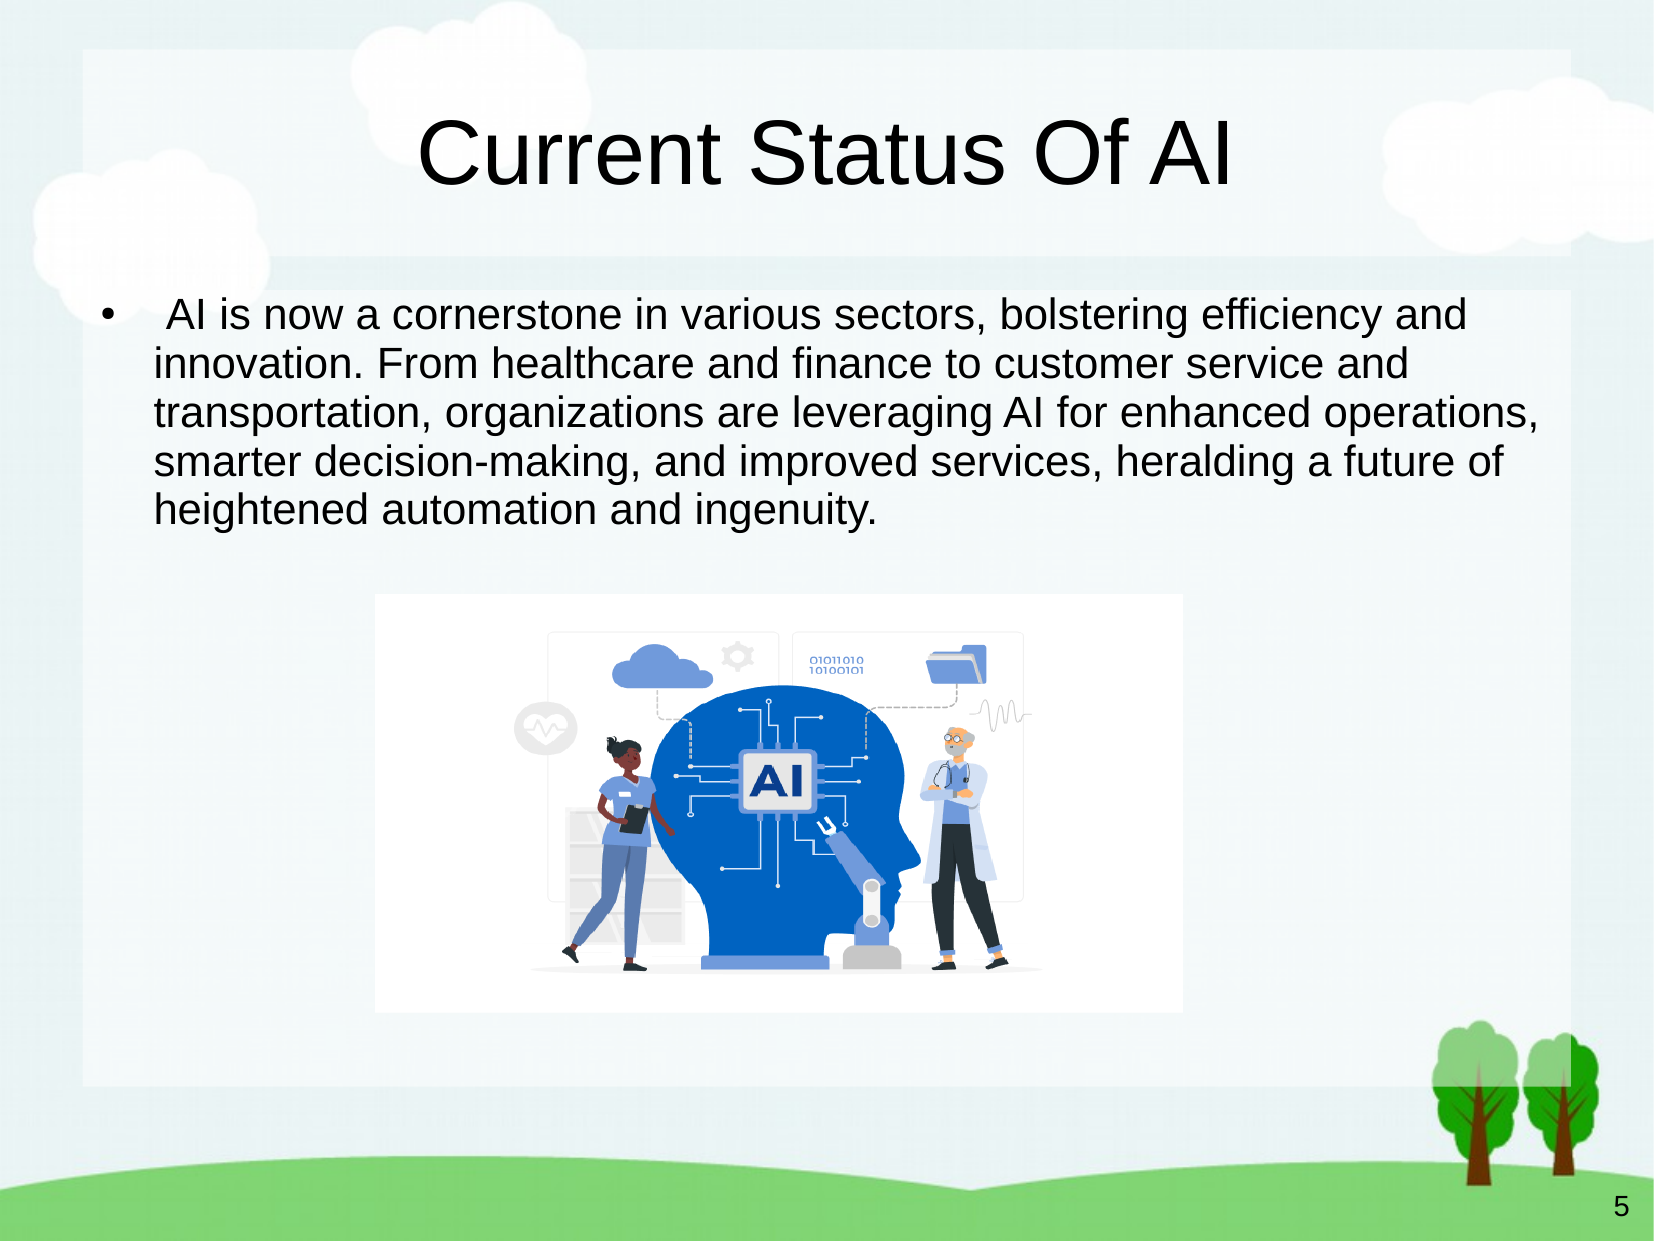

# Current Status Of AI
 AI is now a cornerstone in various sectors, bolstering efficiency and innovation. From healthcare and finance to customer service and transportation, organizations are leveraging AI for enhanced operations, smarter decision-making, and improved services, heralding a future of heightened automation and ingenuity.
5